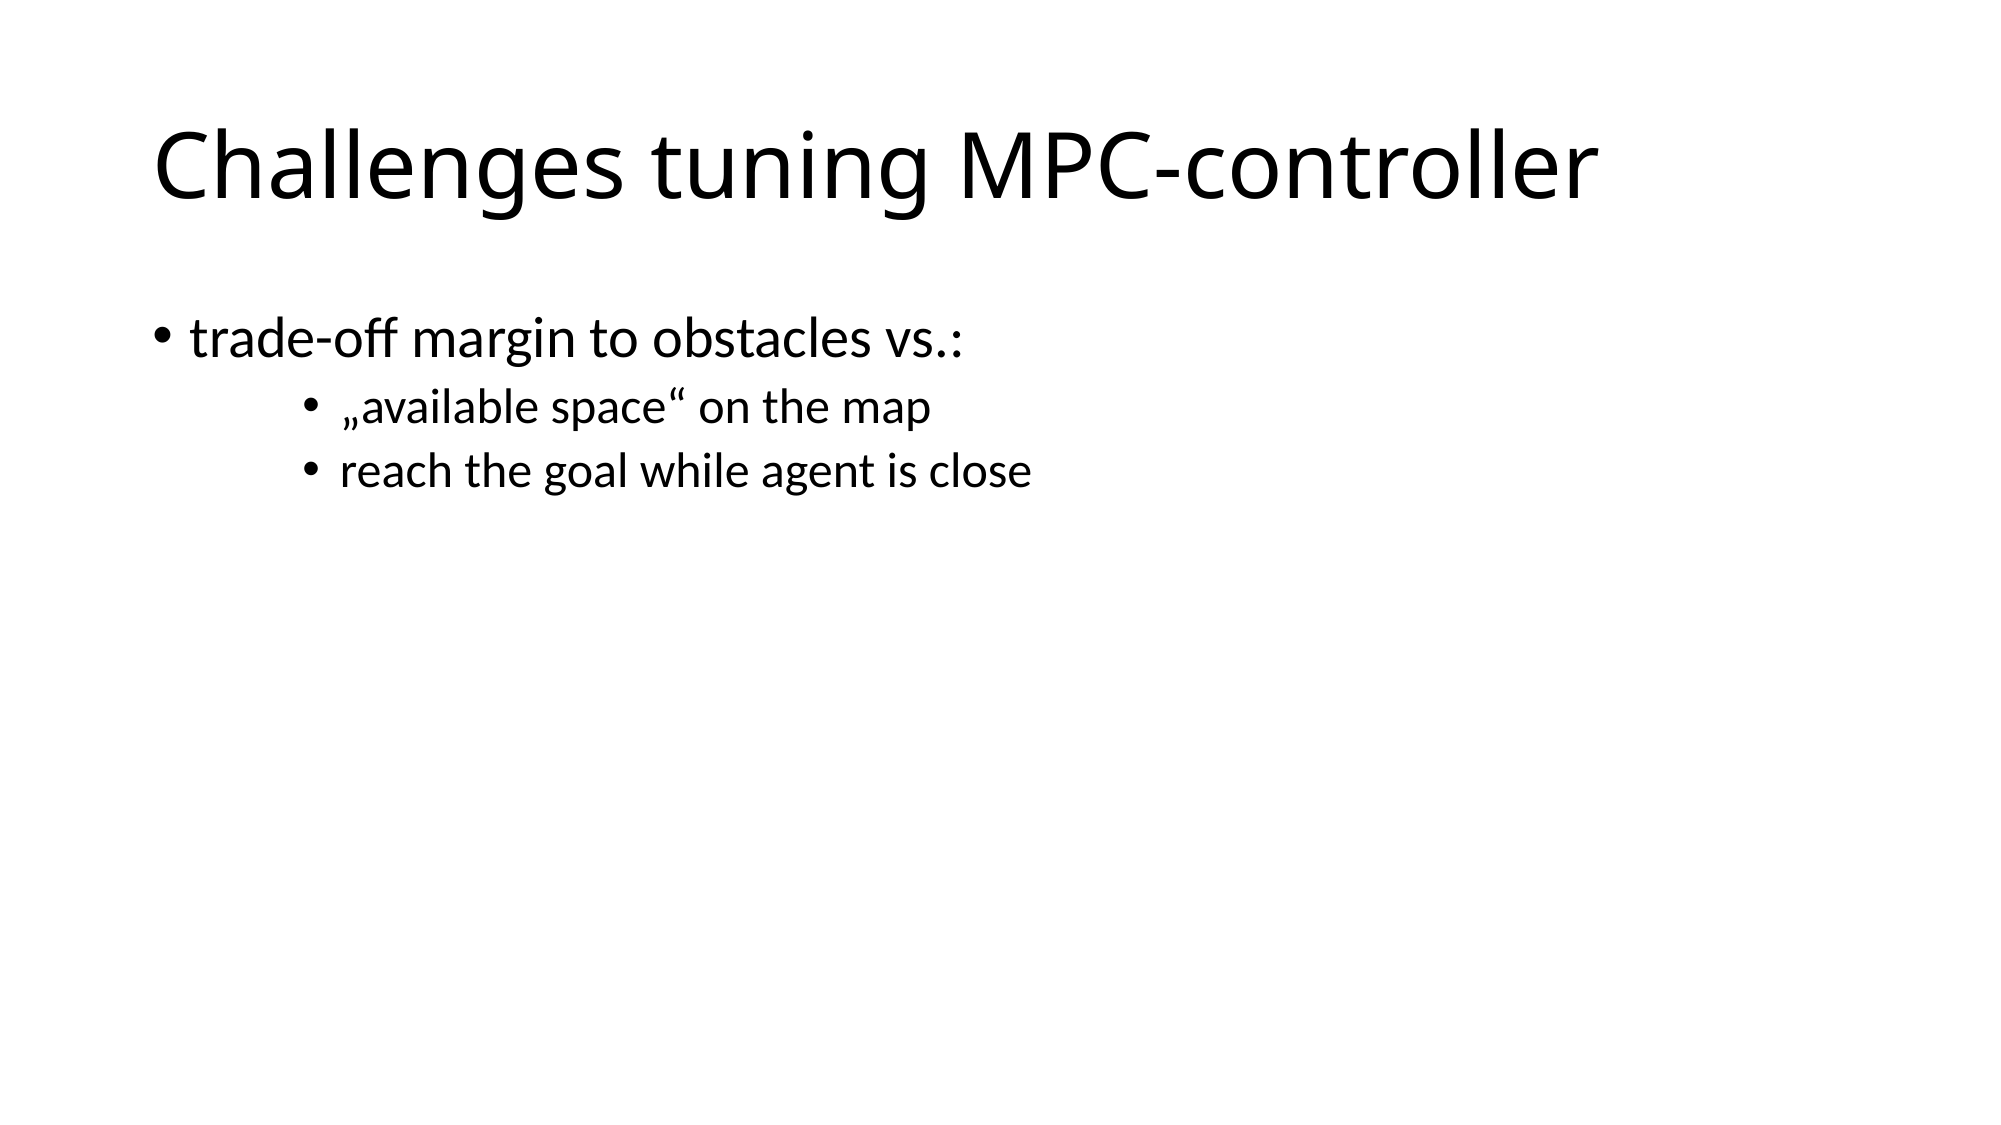

# Challenges tuning MPC-controller
trade-off margin to obstacles vs.:
„available space“ on the map
reach the goal while agent is close